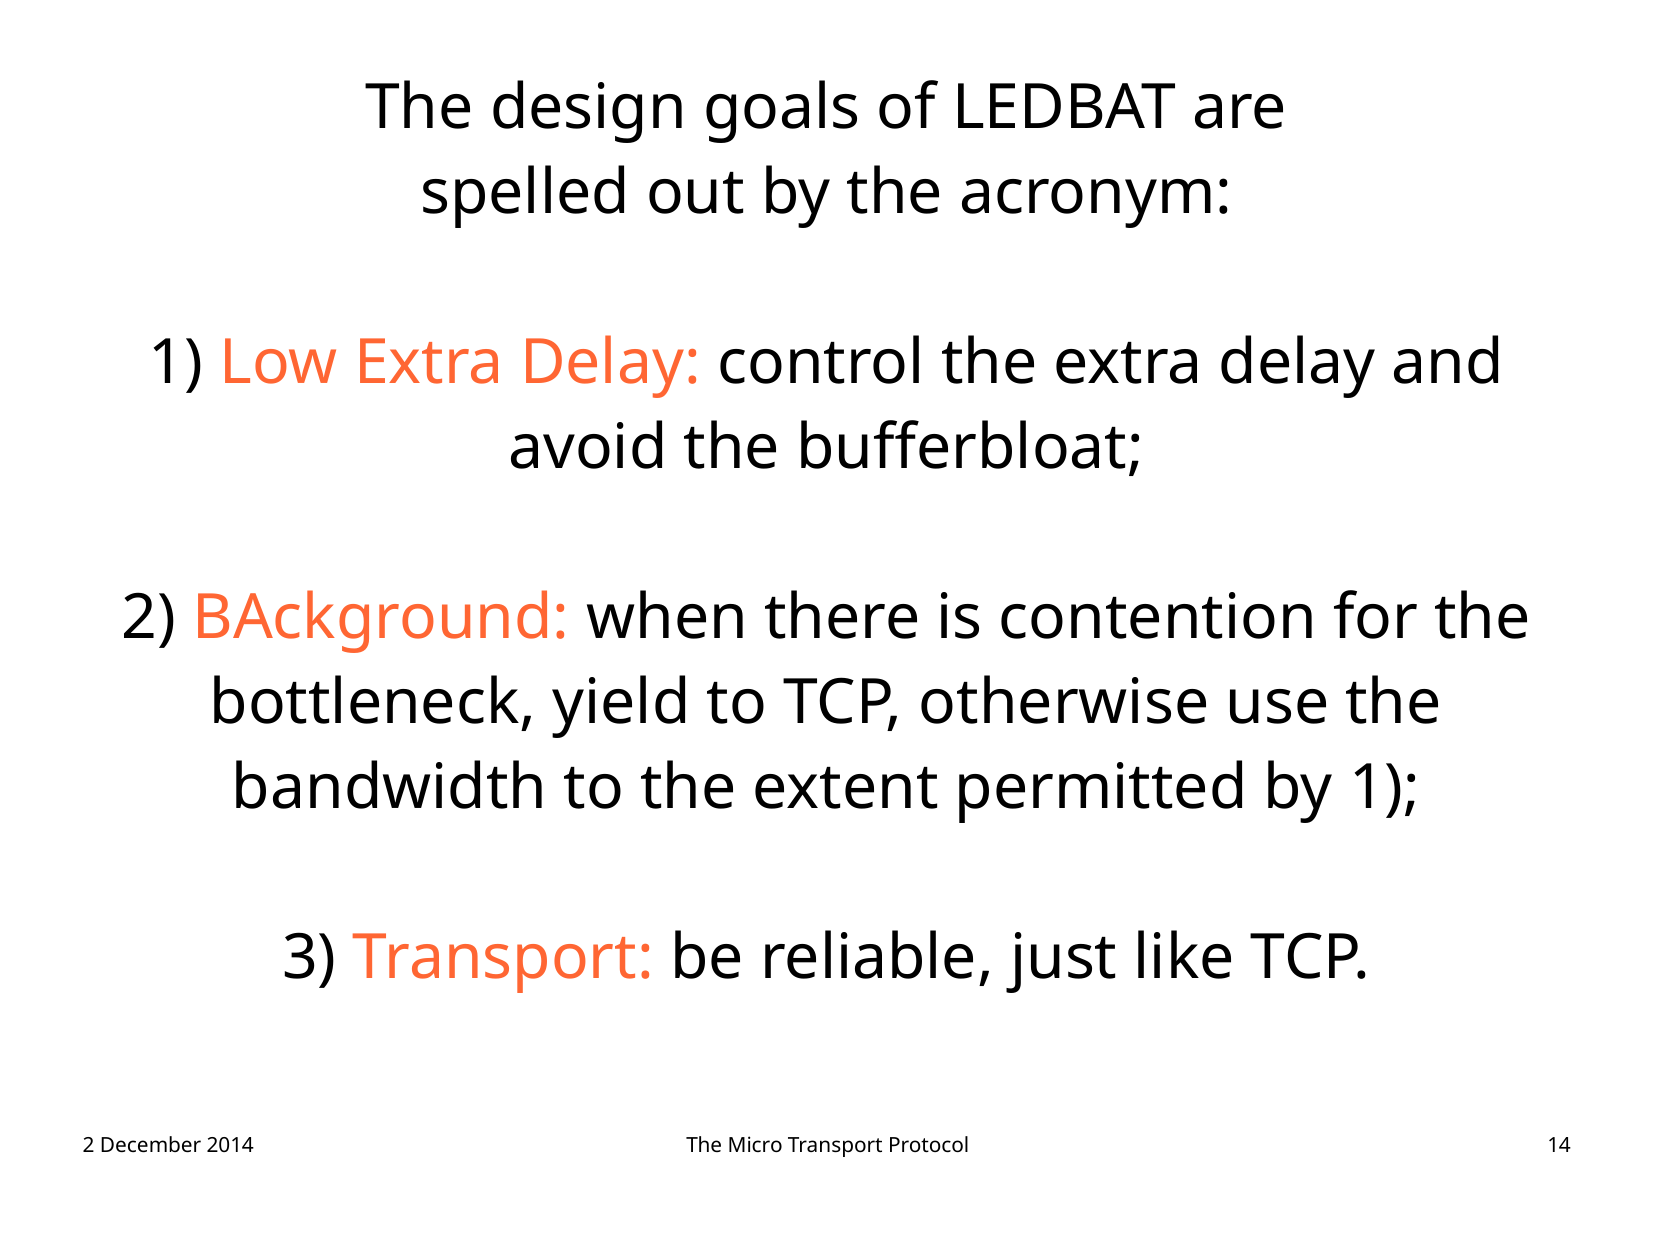

# The design goals of LEDBAT are
spelled out by the acronym:
1) Low Extra Delay: control the extra delay and avoid the bufferbloat;
2) BAckground: when there is contention for the bottleneck, yield to TCP, otherwise use the bandwidth to the extent permitted by 1);
3) Transport: be reliable, just like TCP.
2 December 2014
The Micro Transport Protocol
14